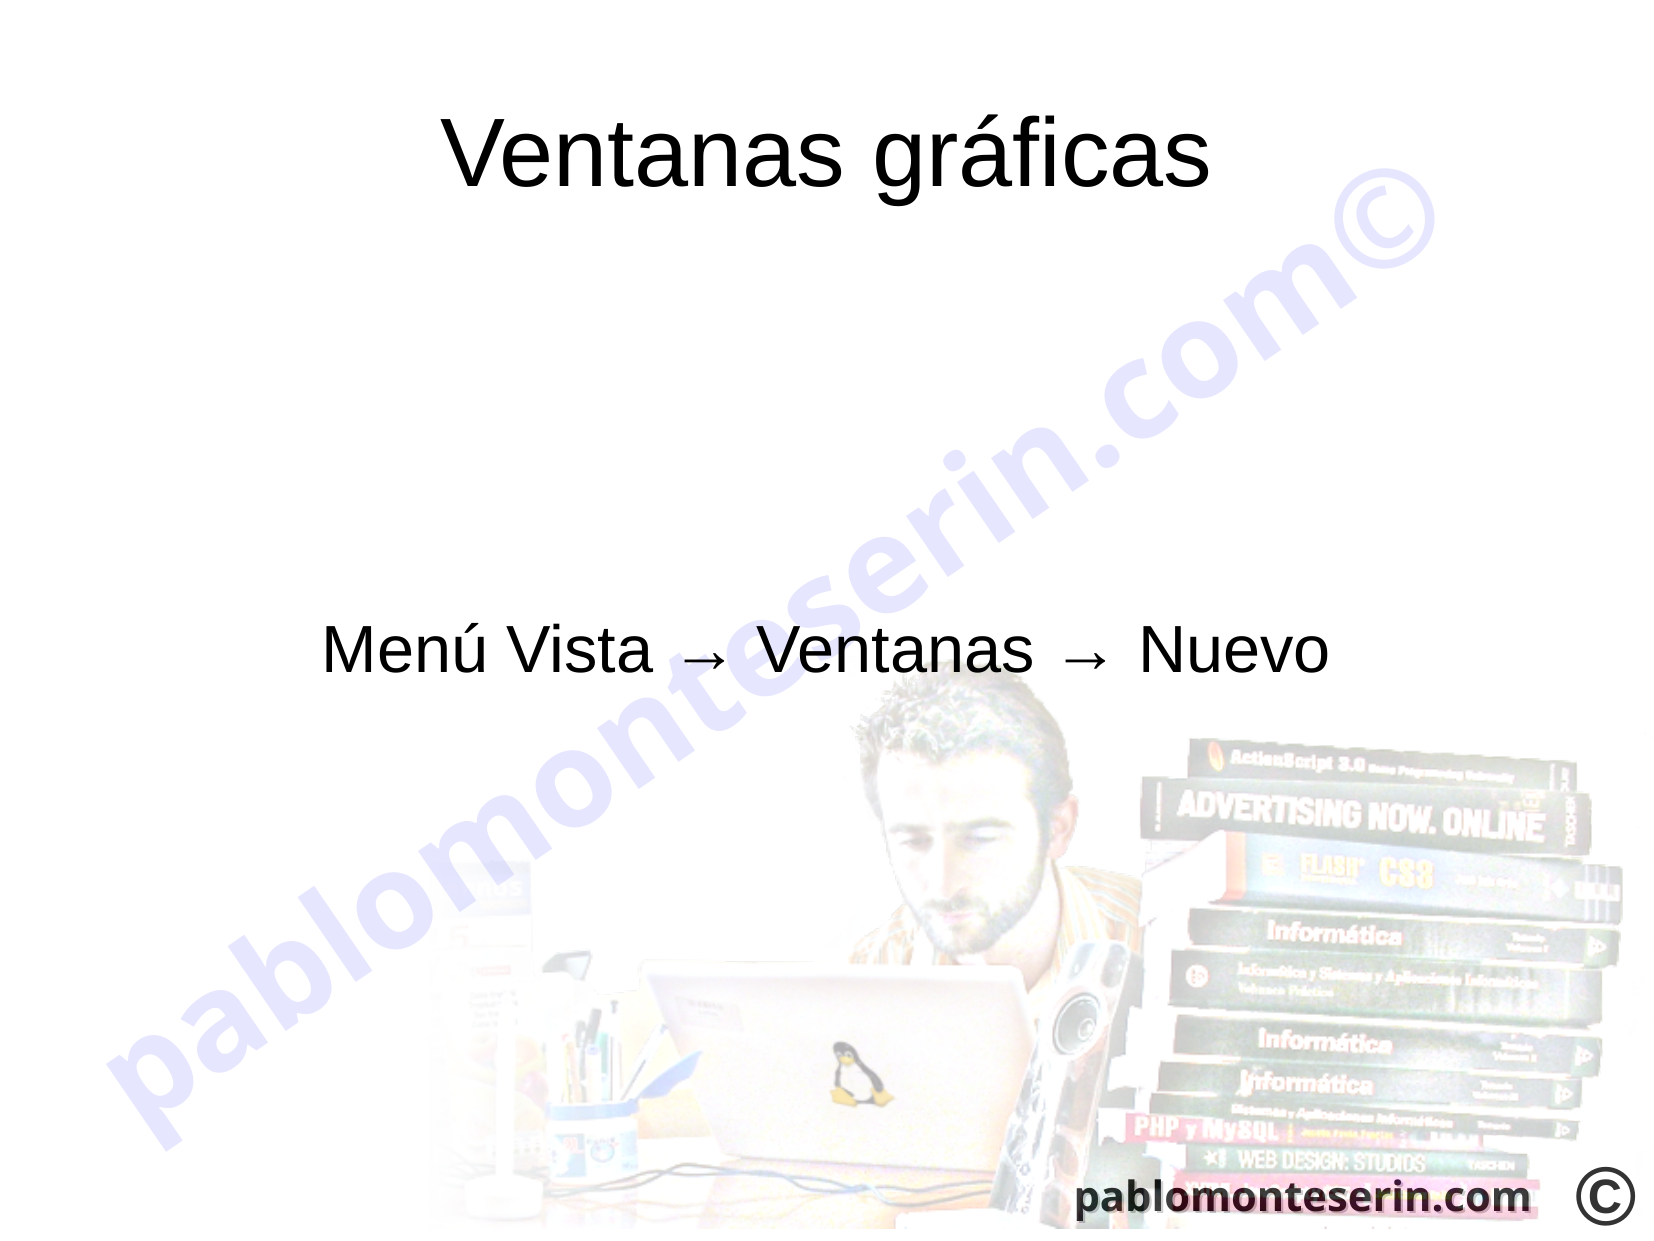

# Ventanas gráficas
Menú Vista → Ventanas → Nuevo